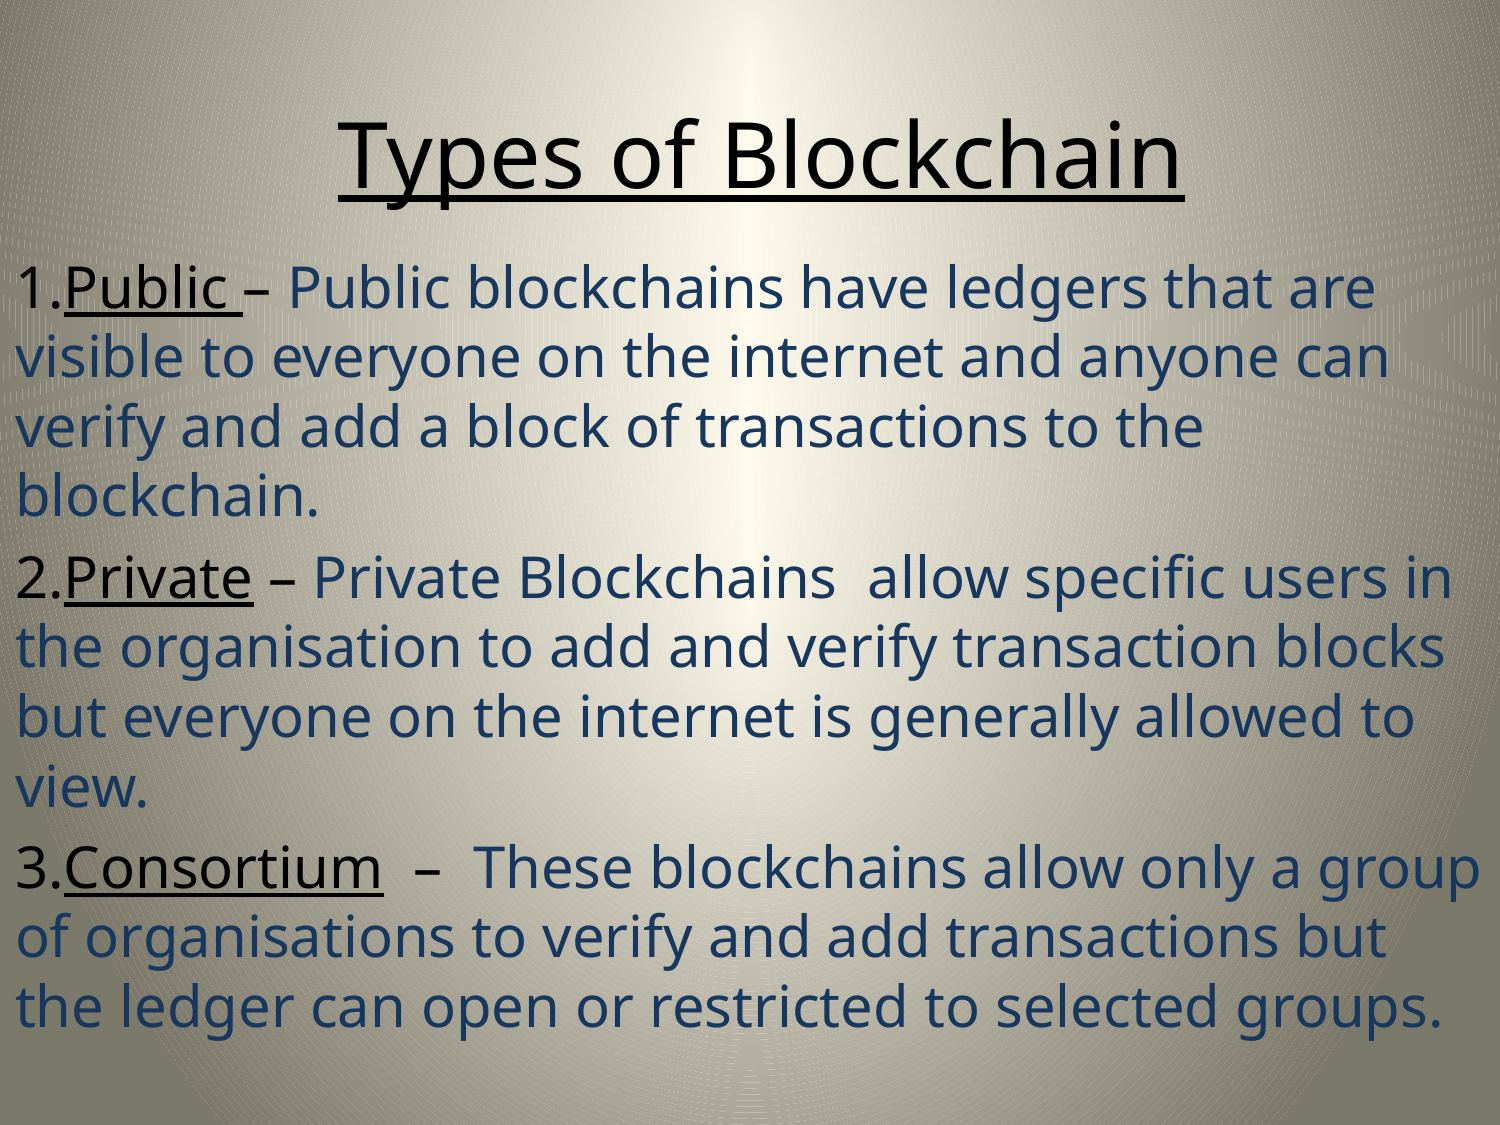

# Types of Blockchain
1.Public – Public blockchains have ledgers that are visible to everyone on the internet and anyone can verify and add a block of transactions to the blockchain.
2.Private – Private Blockchains allow specific users in the organisation to add and verify transaction blocks but everyone on the internet is generally allowed to view.
3.Consortium – These blockchains allow only a group of organisations to verify and add transactions but the ledger can open or restricted to selected groups.